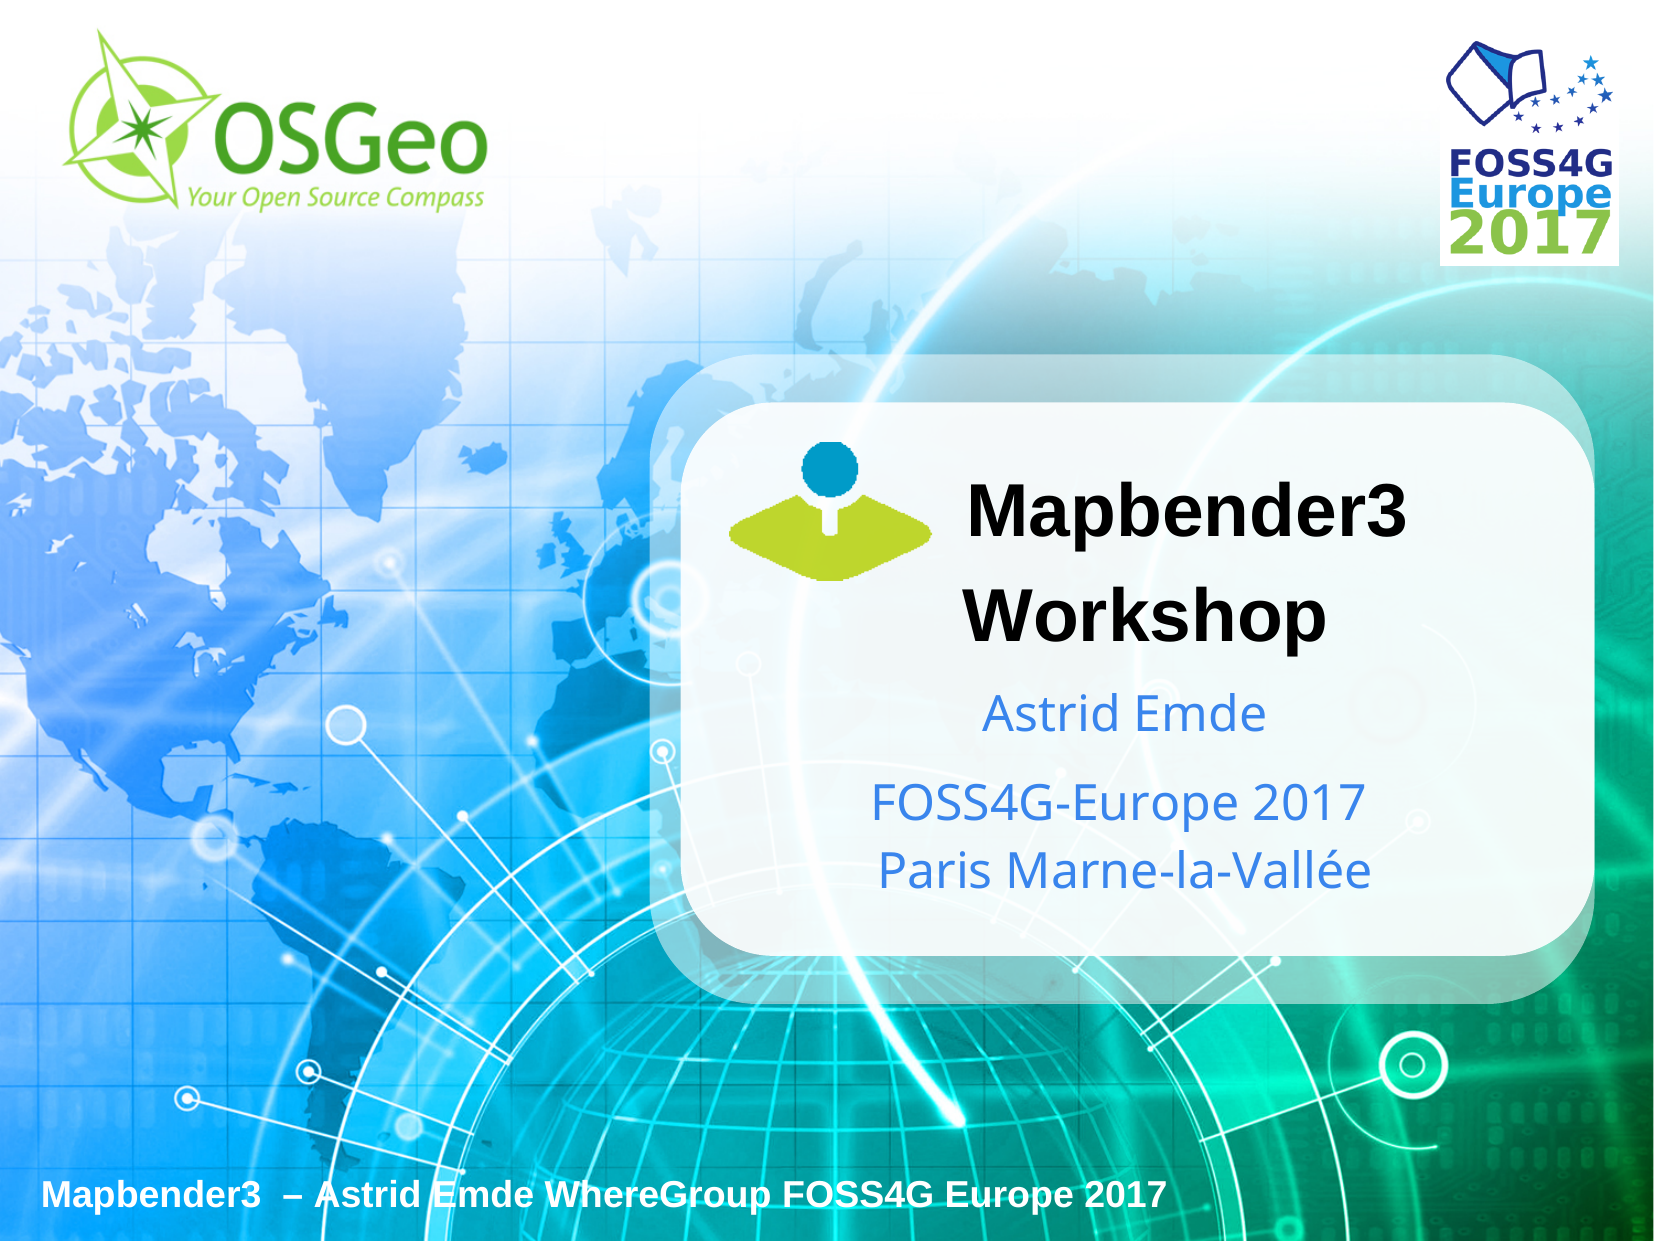

Mapbender3
 Workshop
 Astrid Emde
FOSS4G-Europe 2017
Paris Marne-la-Vallée